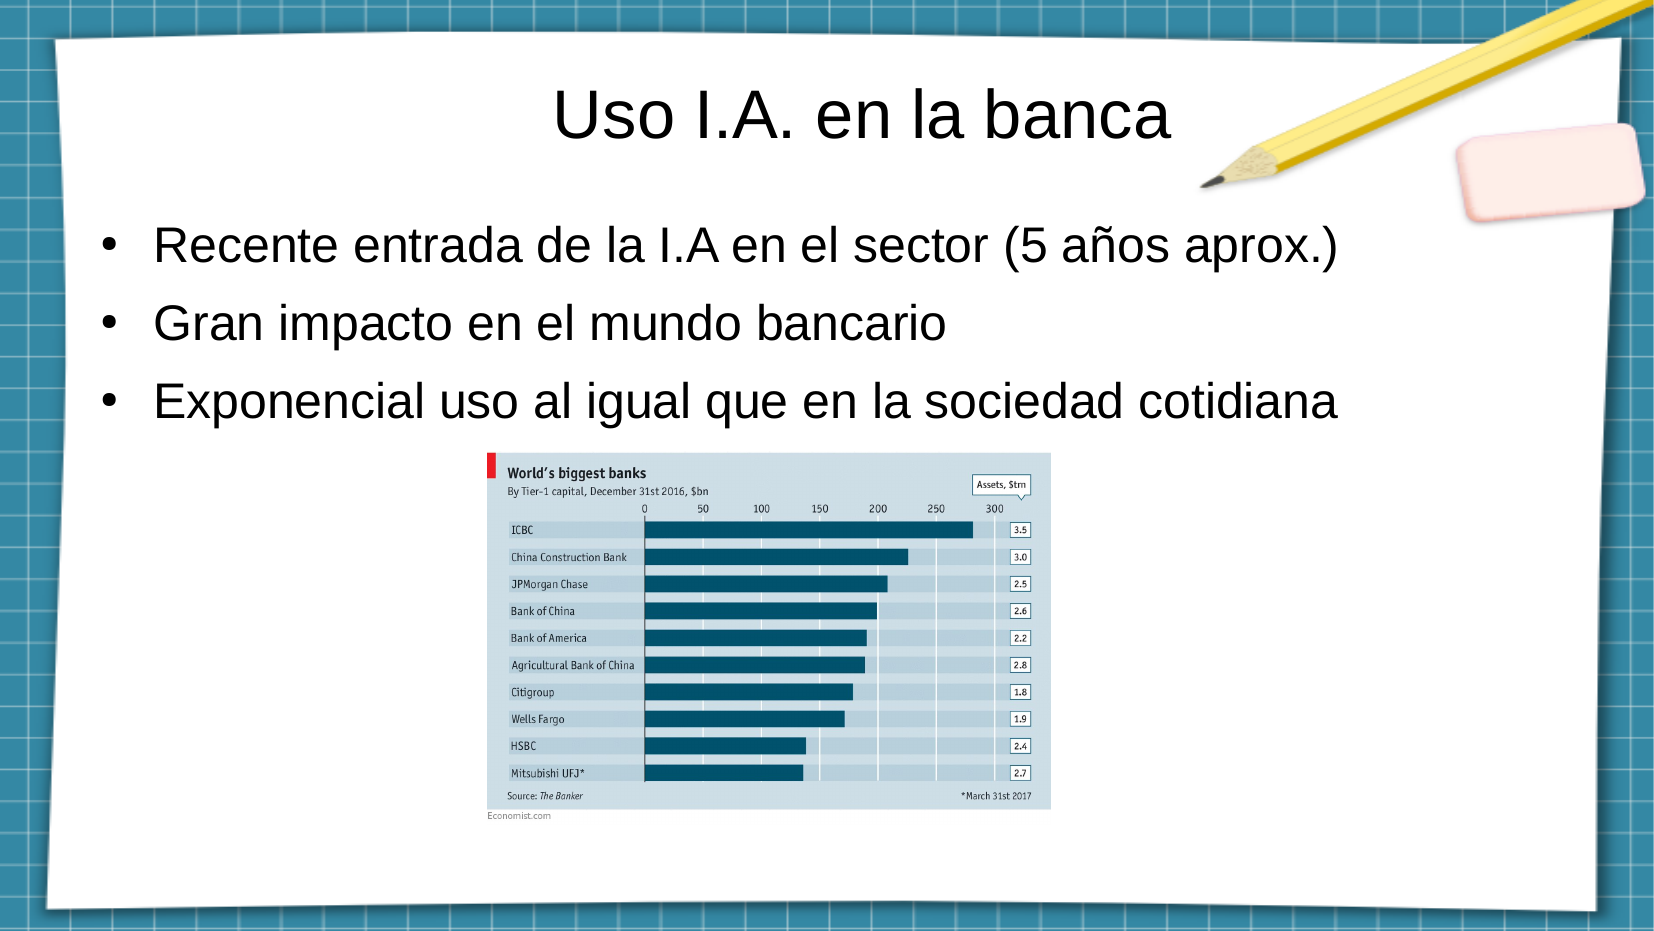

# Uso I.A. en la banca
Recente entrada de la I.A en el sector (5 años aprox.)
Gran impacto en el mundo bancario
Exponencial uso al igual que en la sociedad cotidiana